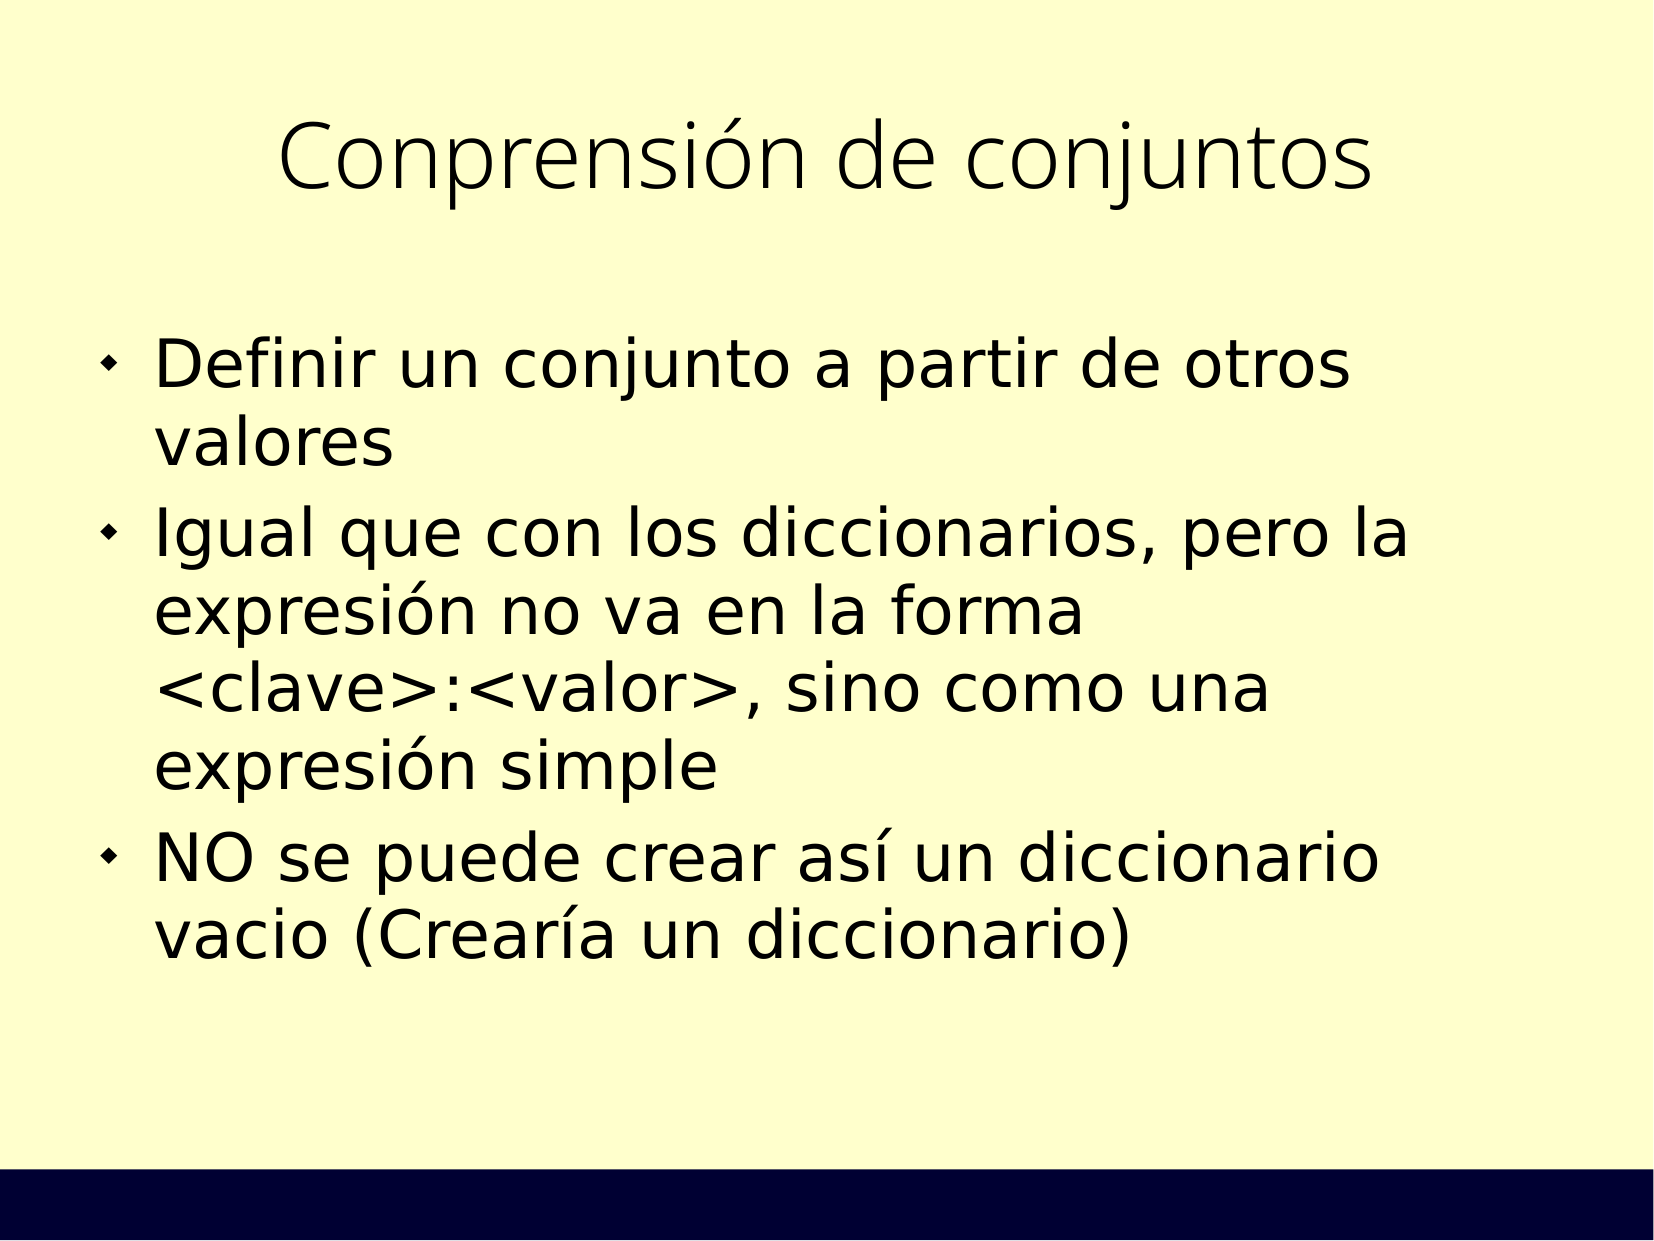

# Conprensión de conjuntos
Definir un conjunto a partir de otros valores
Igual que con los diccionarios, pero la expresión no va en la forma <clave>:<valor>, sino como una expresión simple
NO se puede crear así un diccionario vacio (Crearía un diccionario)